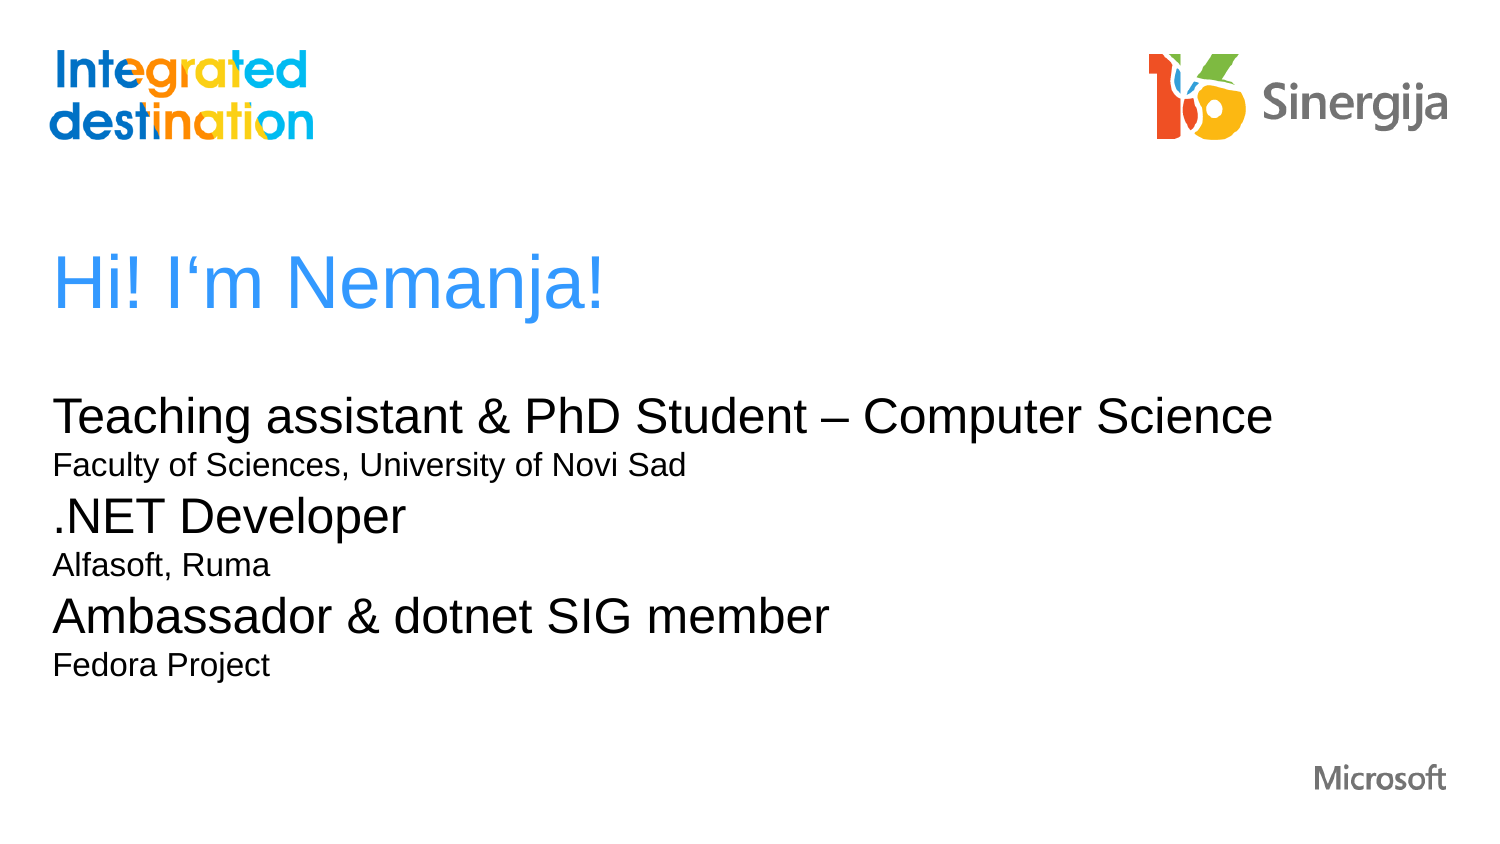

Hi! I‘m Nemanja!
Teaching assistant & PhD Student – Computer Science
Faculty of Sciences, University of Novi Sad
.NET Developer
Alfasoft, Ruma
Ambassador & dotnet SIG member
Fedora Project